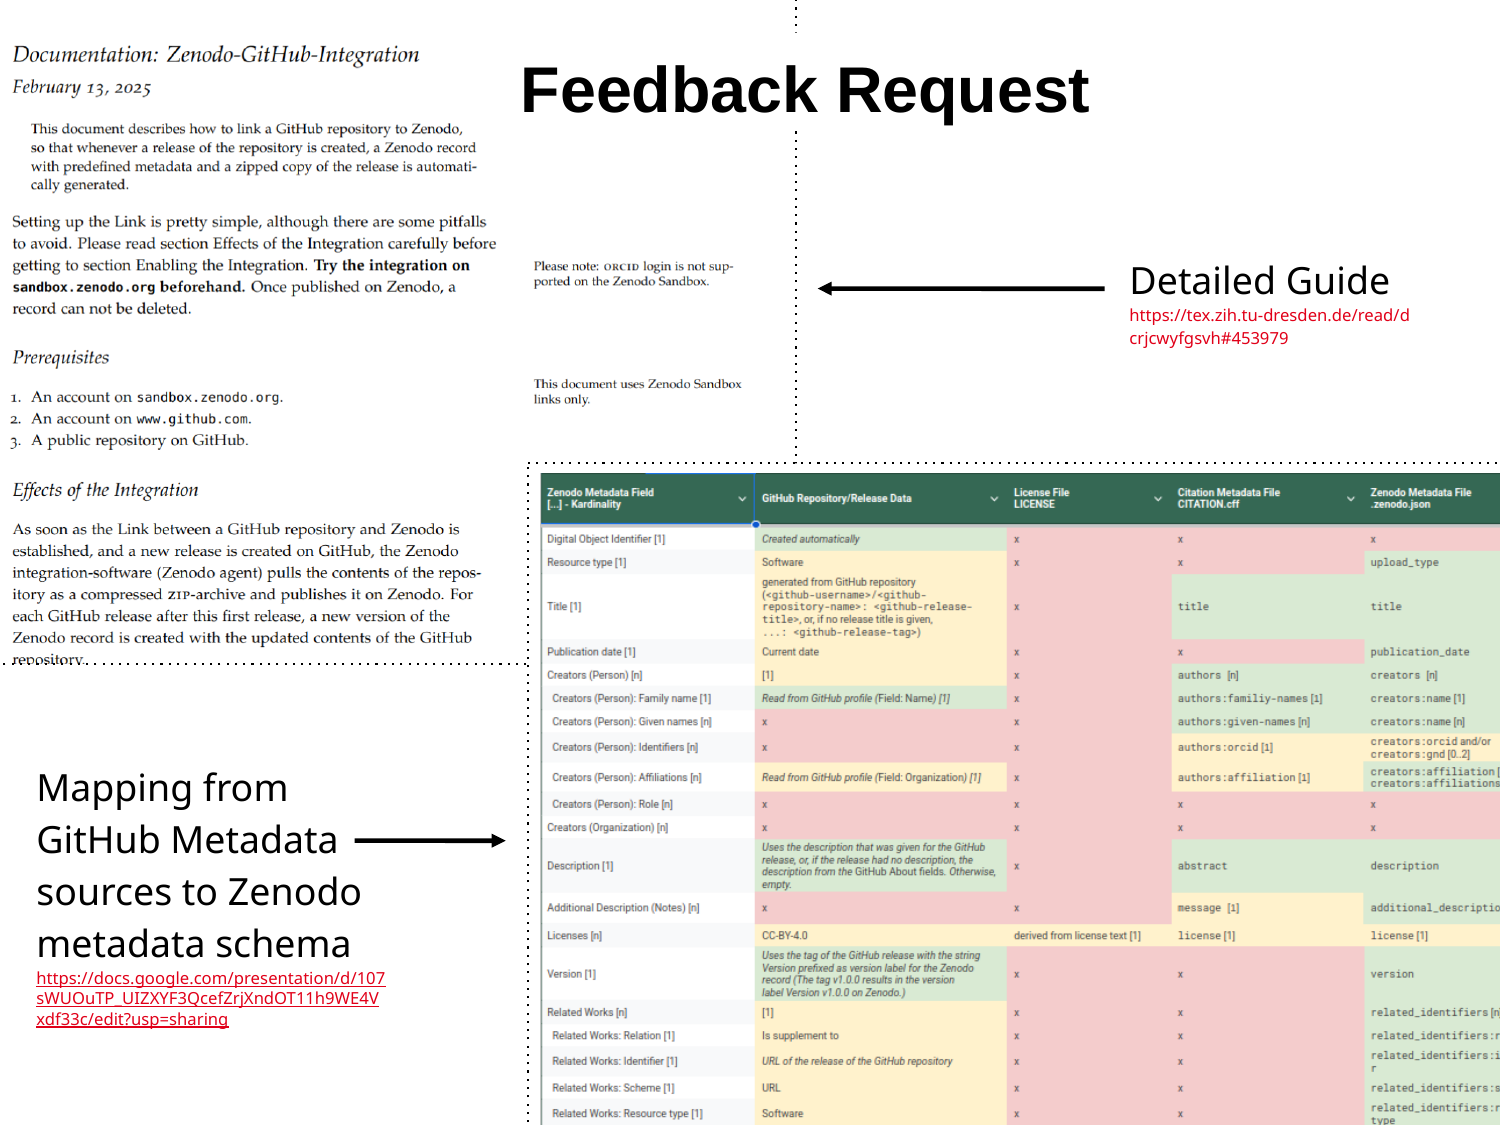

Feedback Request
Detailed Guide
https://tex.zih.tu-dresden.de/read/dcrjcwyfgsvh#453979
Mapping from GitHub Metadata sources to Zenodo metadata schema
https://docs.google.com/presentation/d/107sWUOuTP_UIZXYF3QcefZrjXndOT11h9WE4Vxdf33c/edit?usp=sharing